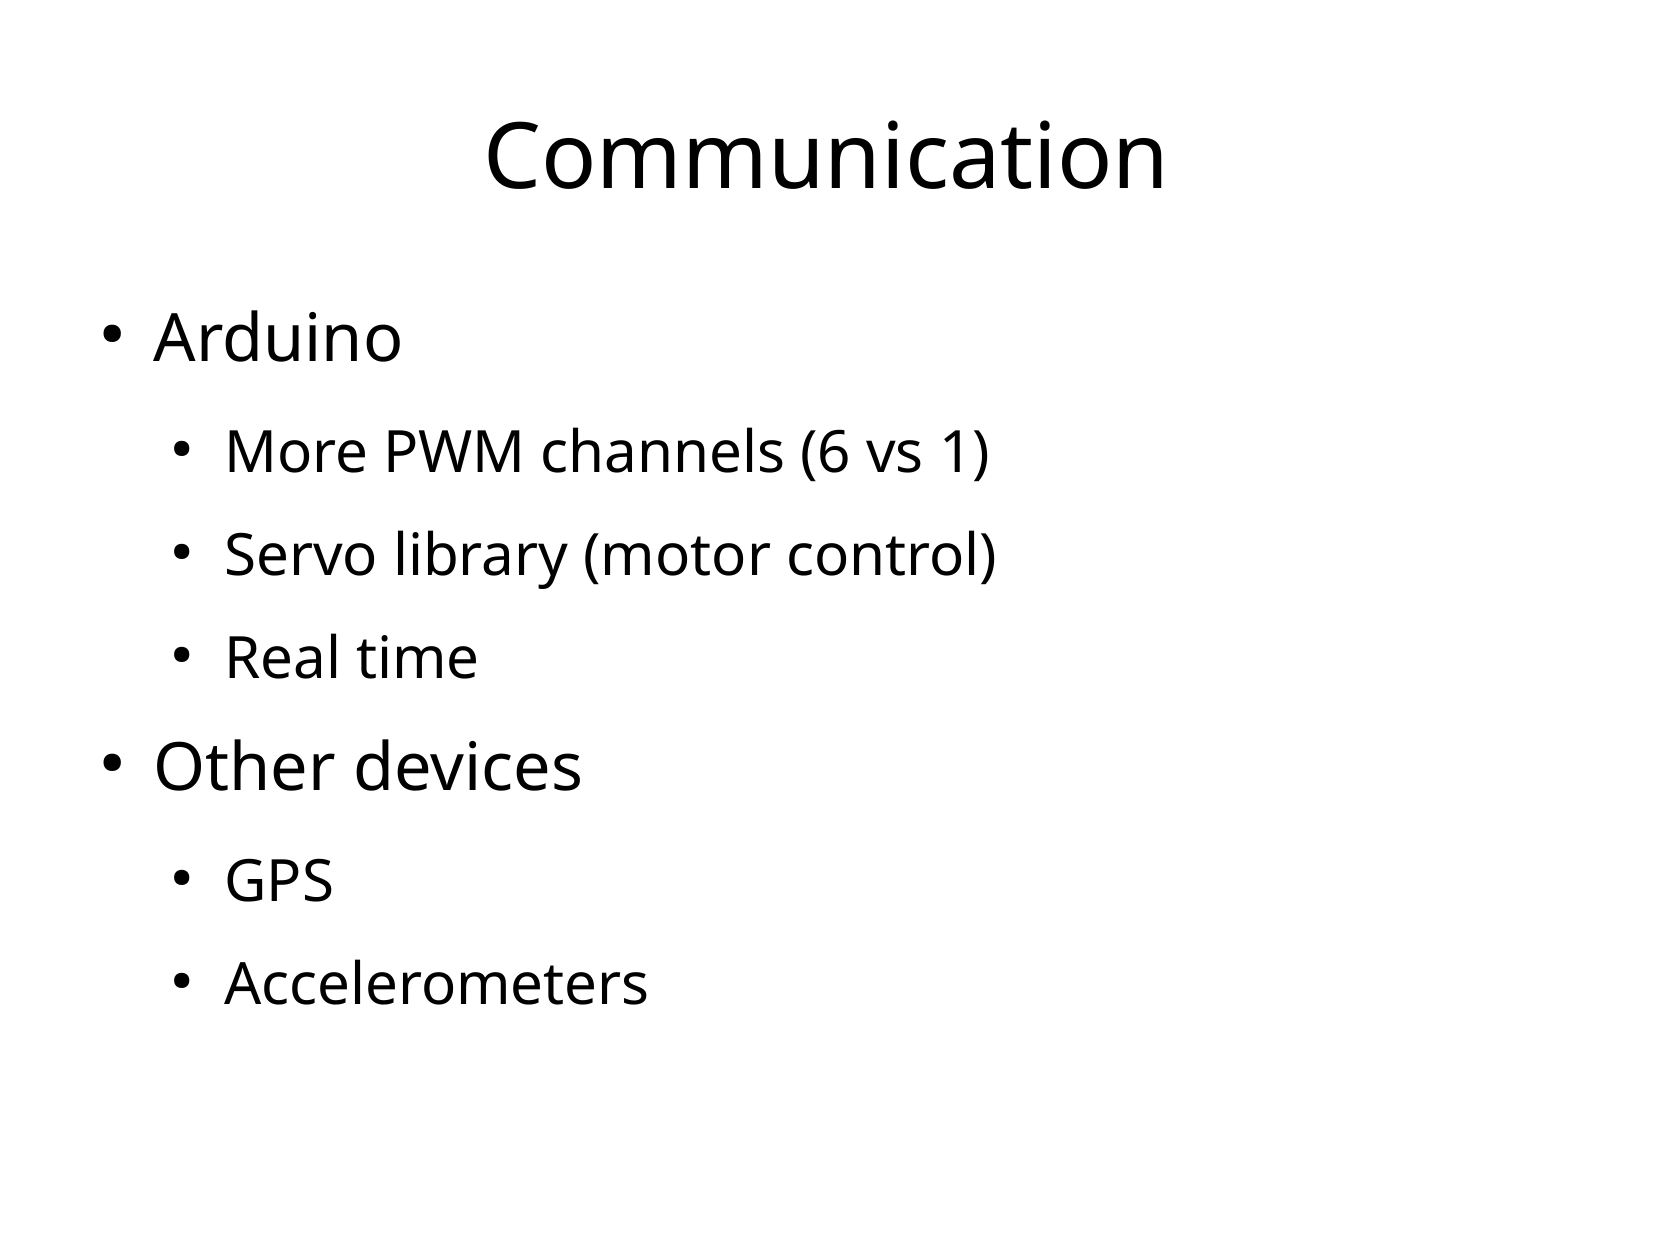

# Communication
Arduino
More PWM channels (6 vs 1)
Servo library (motor control)
Real time
Other devices
GPS
Accelerometers